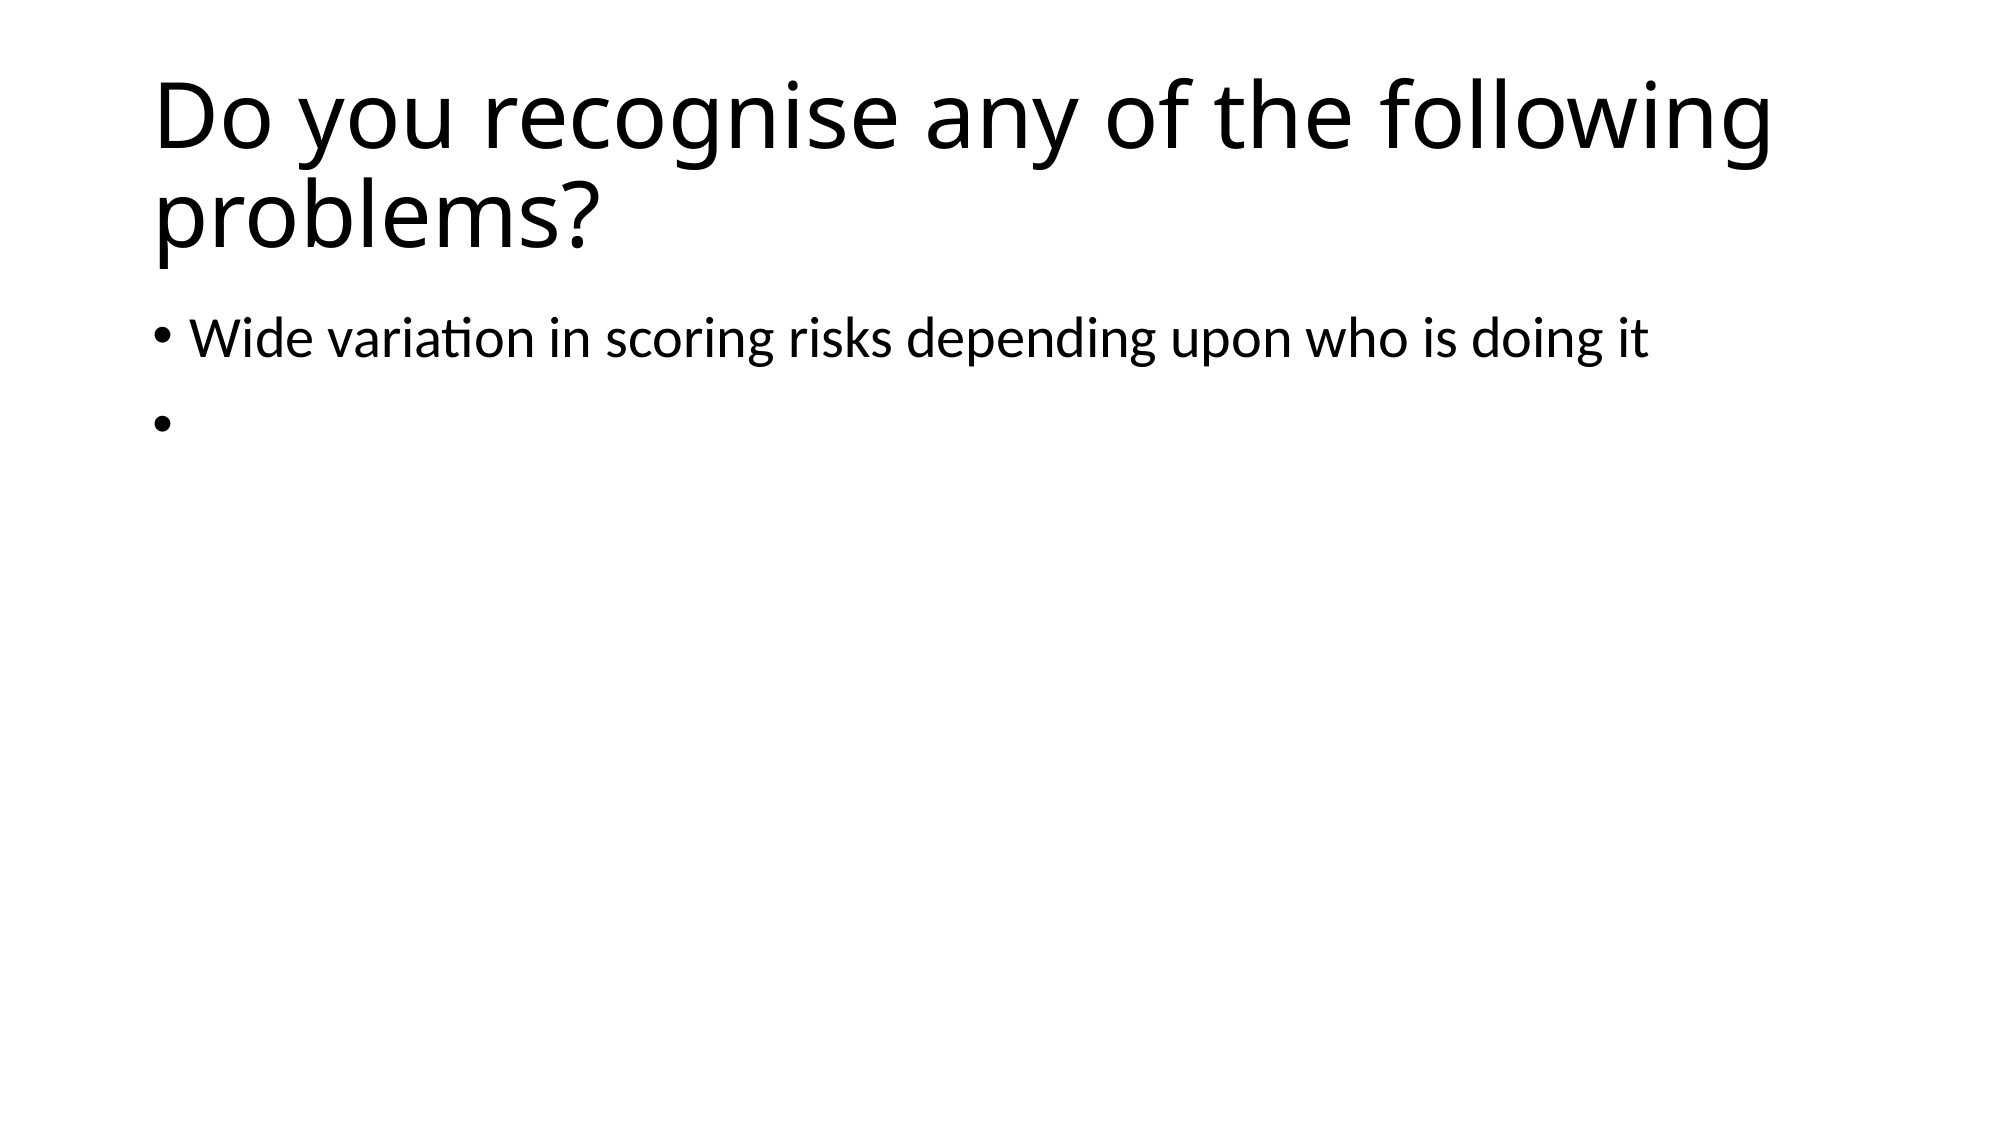

# Do you recognise any of the following problems?
Wide variation in scoring risks depending upon who is doing it